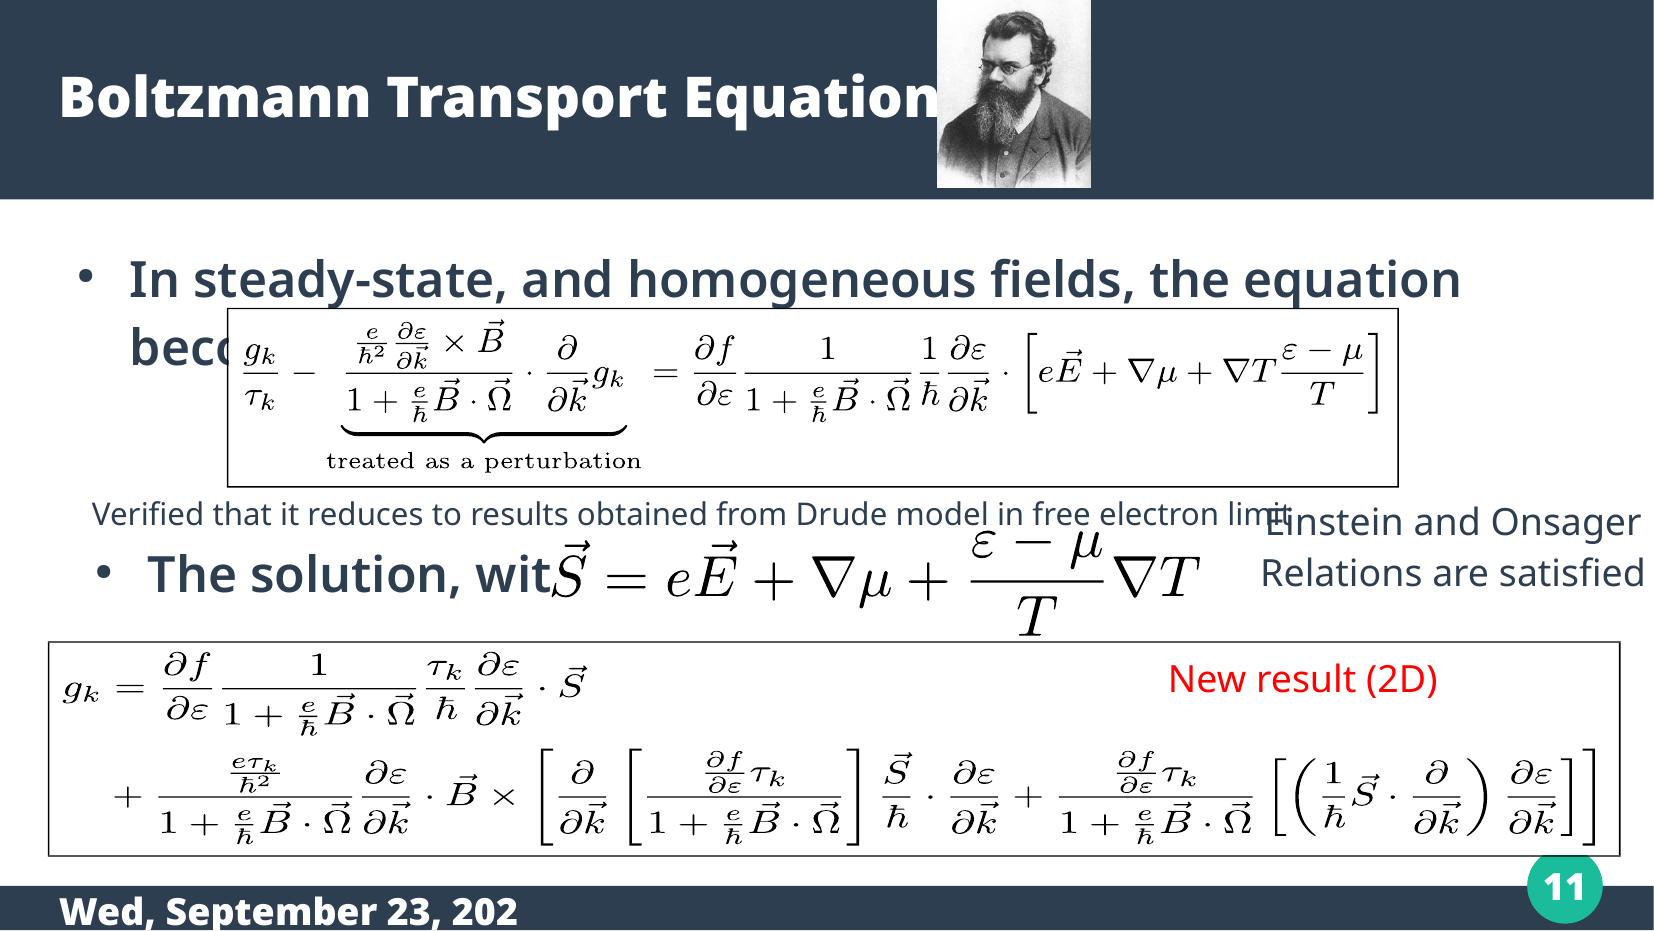

# Boltzmann Transport Equation
In steady-state, and homogeneous fields, the equation becomes,
Verified that it reduces to results obtained from Drude model in free electron limit
Einstein and Onsager
Relations are satisfied
The solution, with
New result (2D)